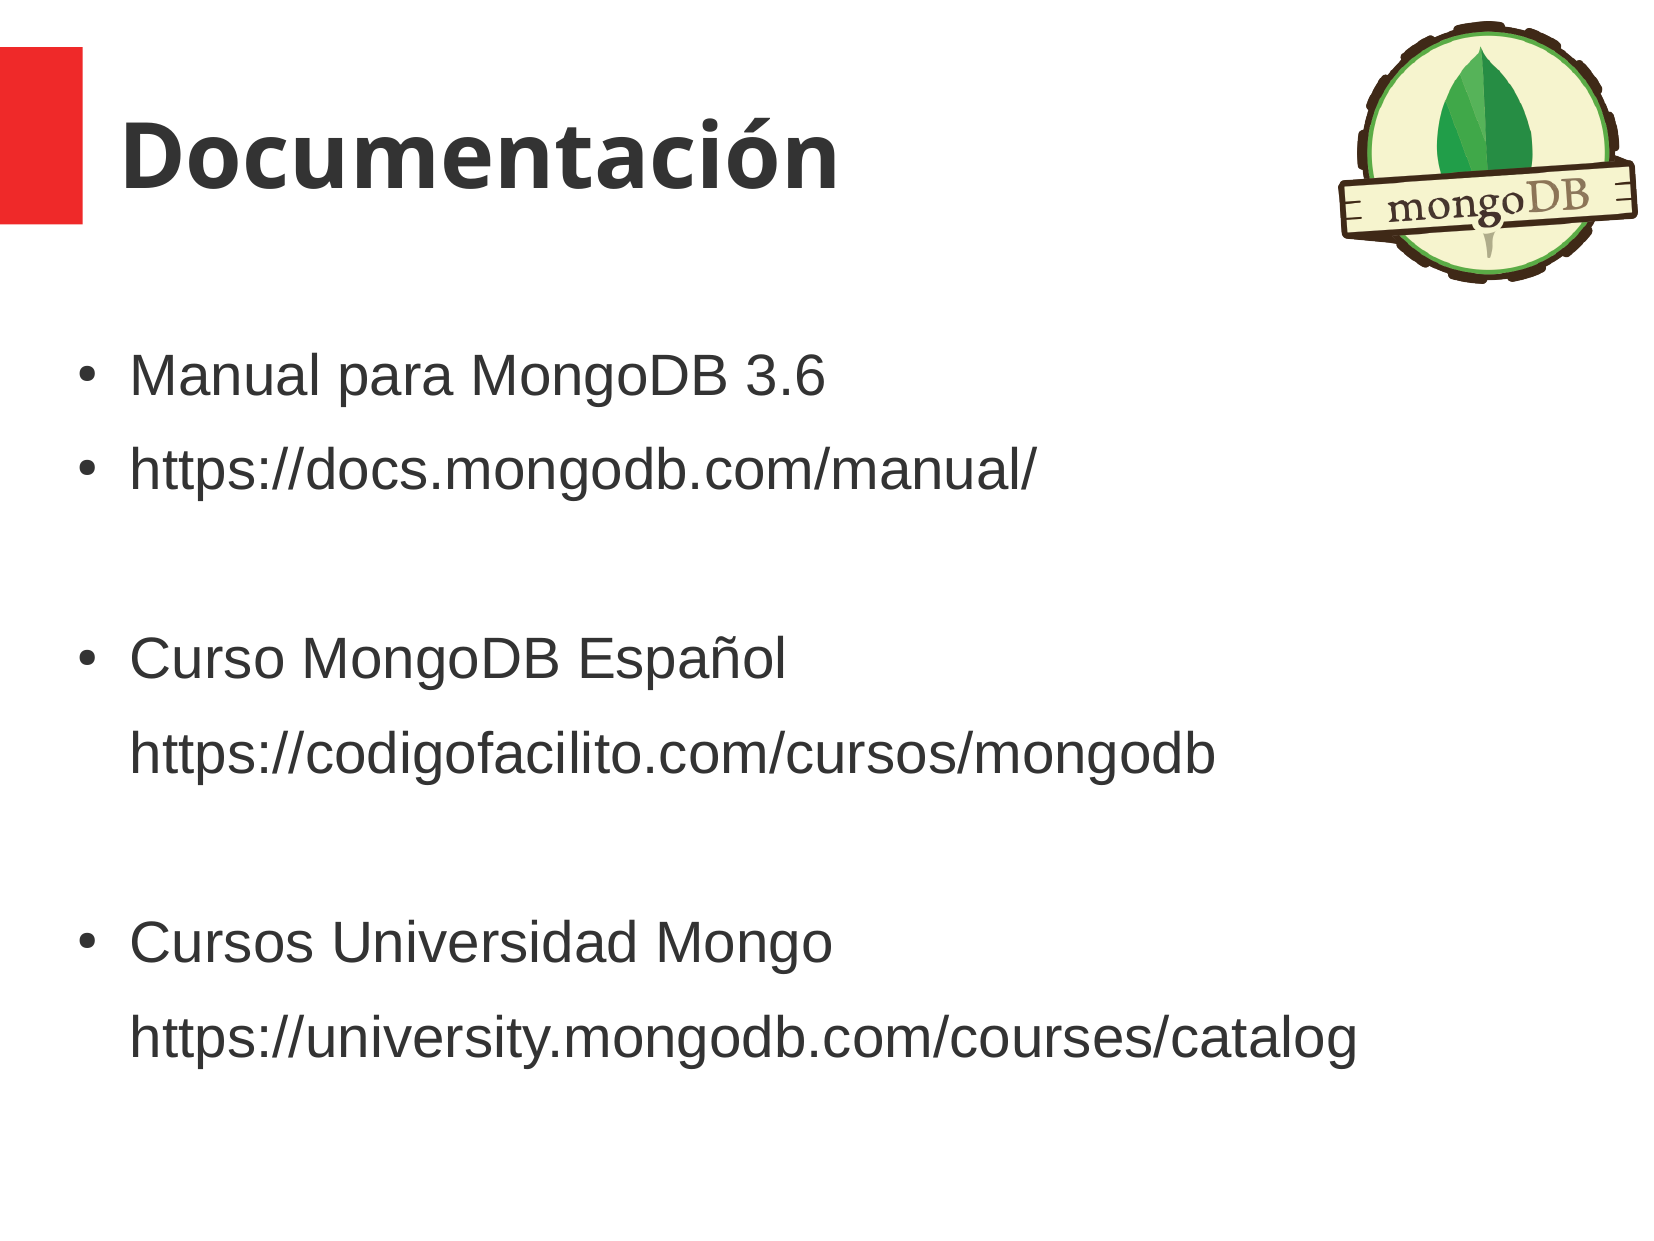

# Documentación
Manual para MongoDB 3.6
https://docs.mongodb.com/manual/
Curso MongoDB Español
https://codigofacilito.com/cursos/mongodb
Cursos Universidad Mongo
https://university.mongodb.com/courses/catalog